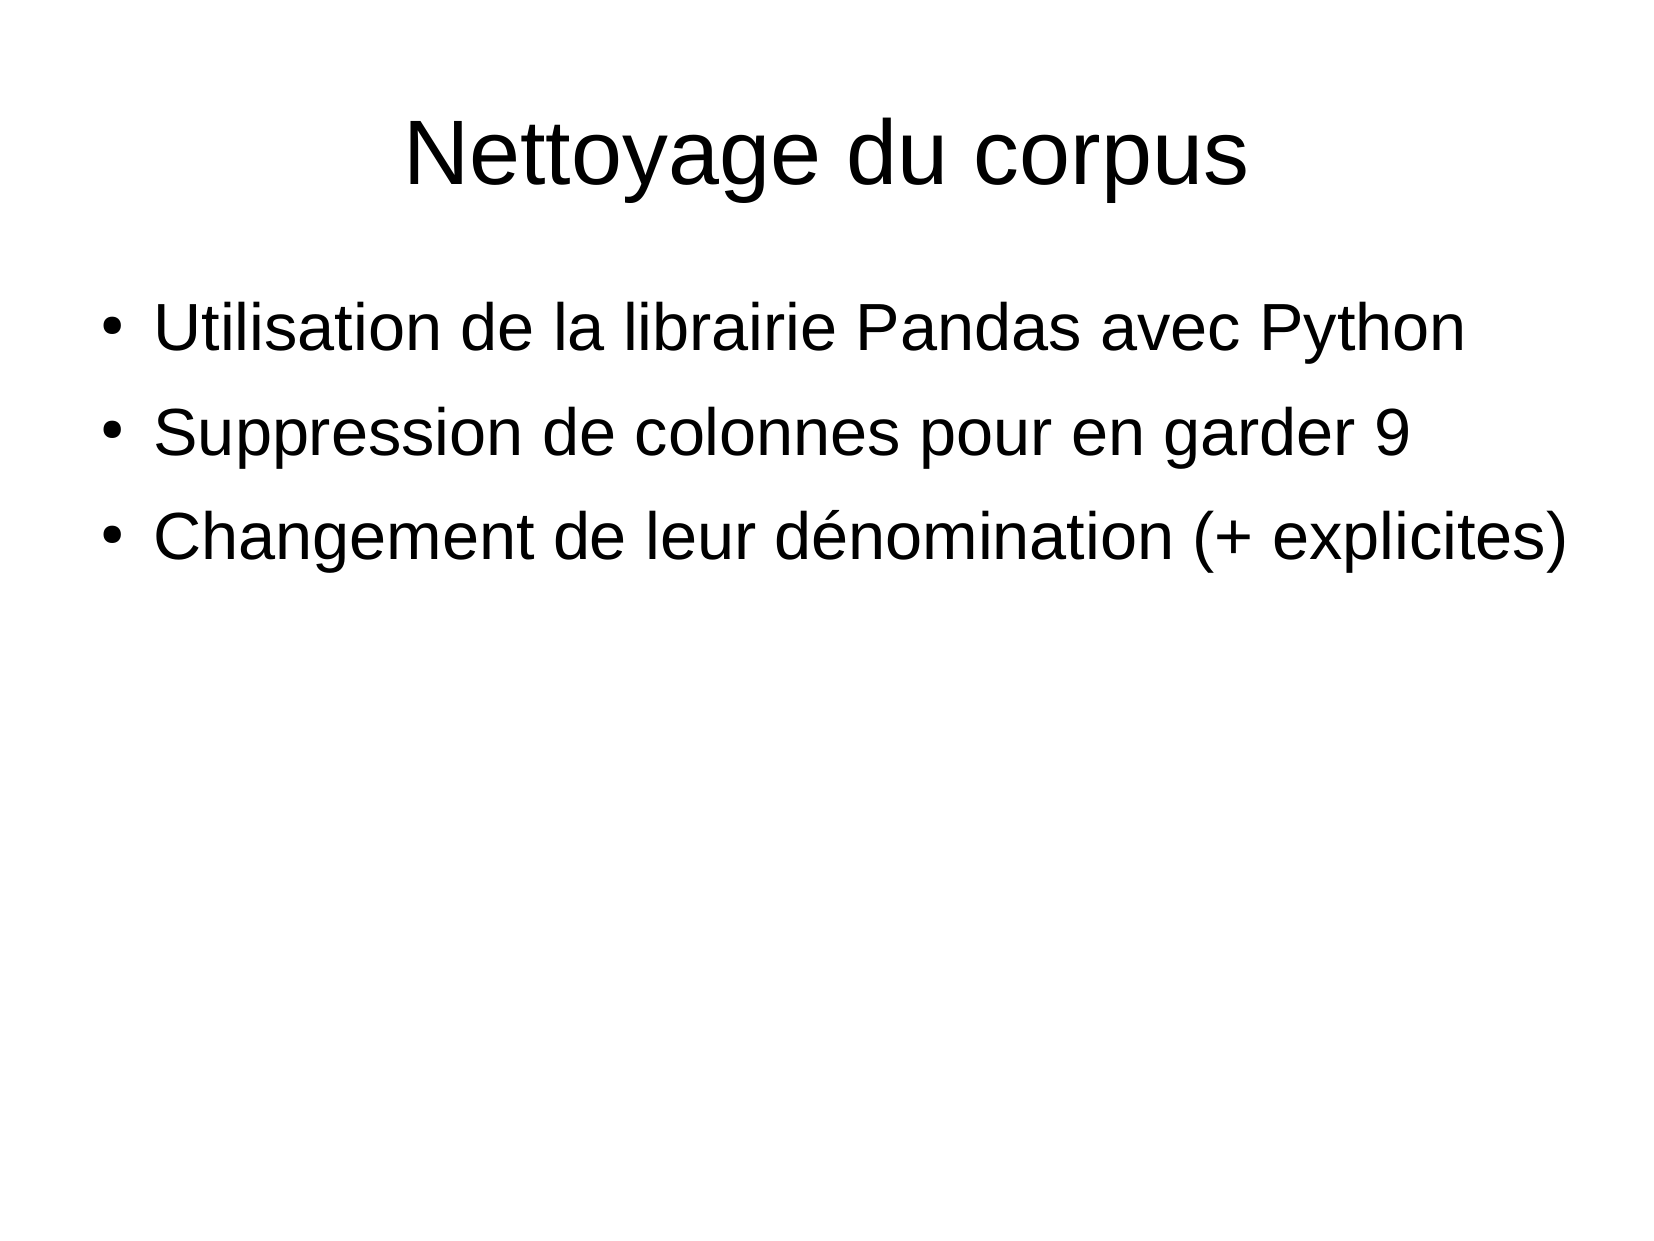

# Nettoyage du corpus
Utilisation de la librairie Pandas avec Python
Suppression de colonnes pour en garder 9
Changement de leur dénomination (+ explicites)